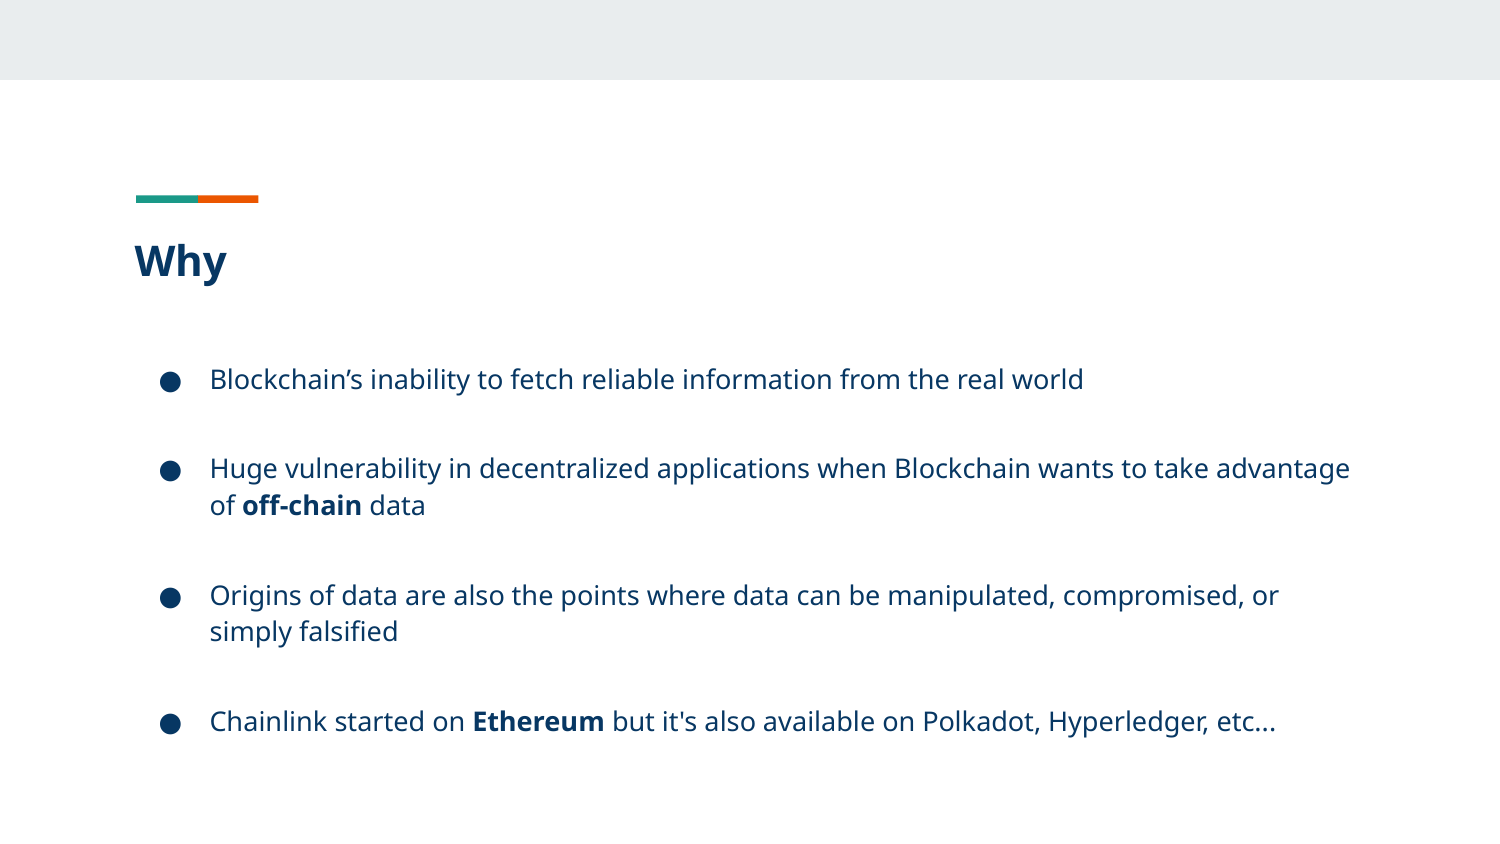

# Why
Blockchain’s inability to fetch reliable information from the real world
Huge vulnerability in decentralized applications when Blockchain wants to take advantage of off-chain data
Origins of data are also the points where data can be manipulated, compromised, or simply falsified
Chainlink started on Ethereum but it's also available on Polkadot, Hyperledger, etc...